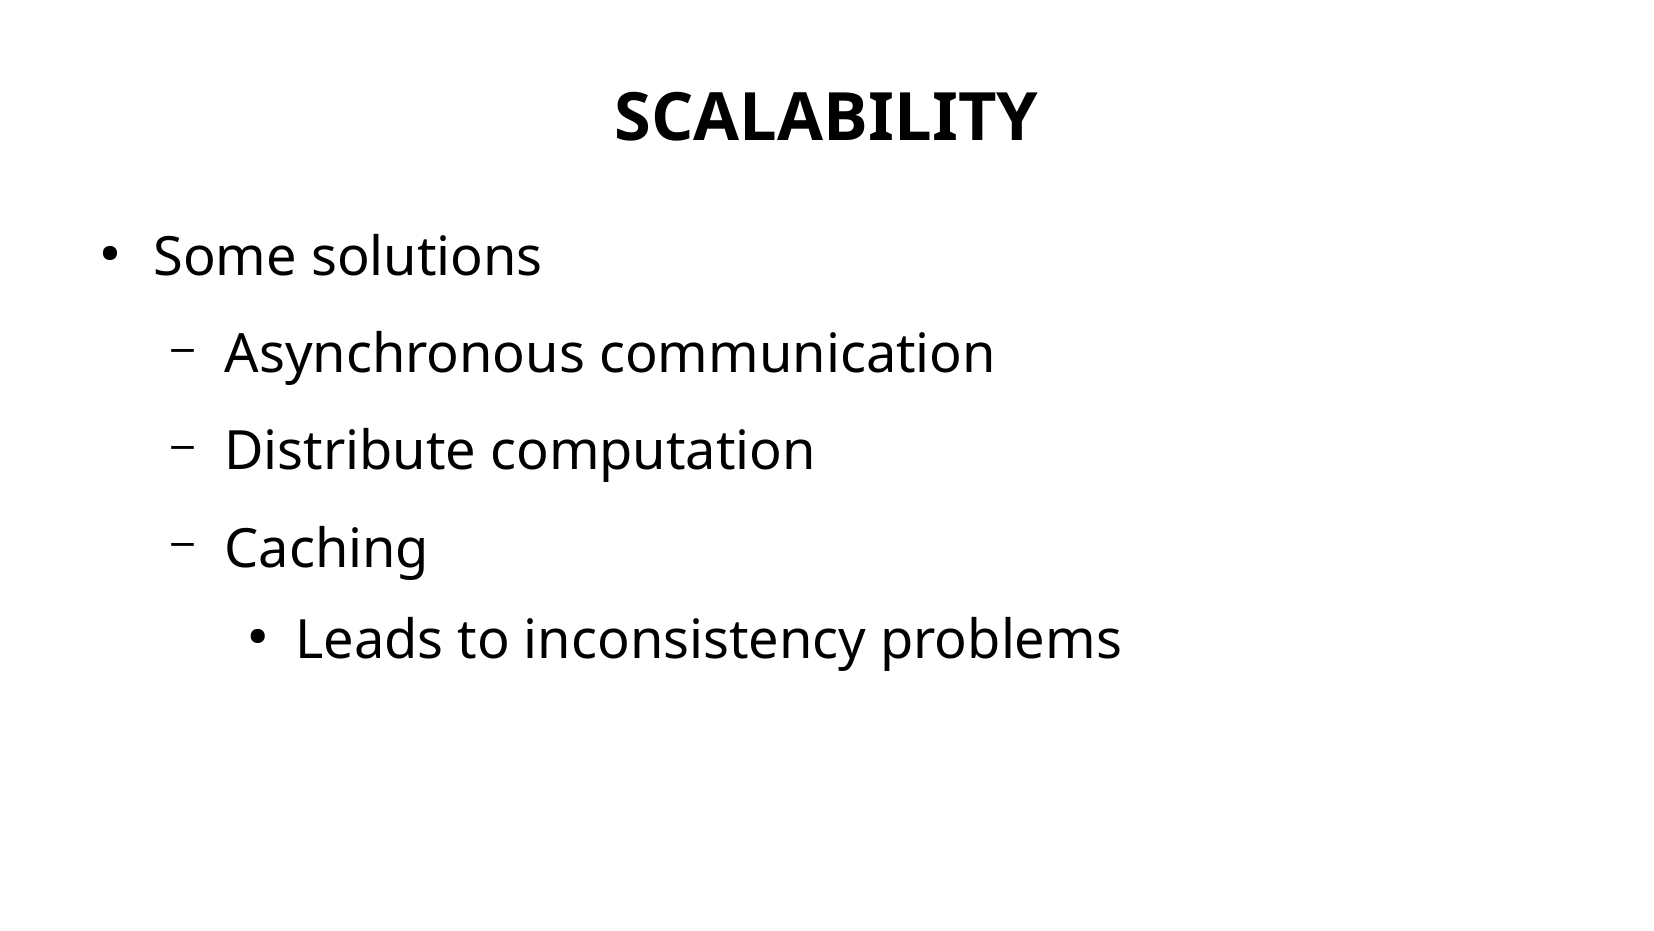

# SCALABILITY
Some solutions
Asynchronous communication
Distribute computation
Caching
Leads to inconsistency problems